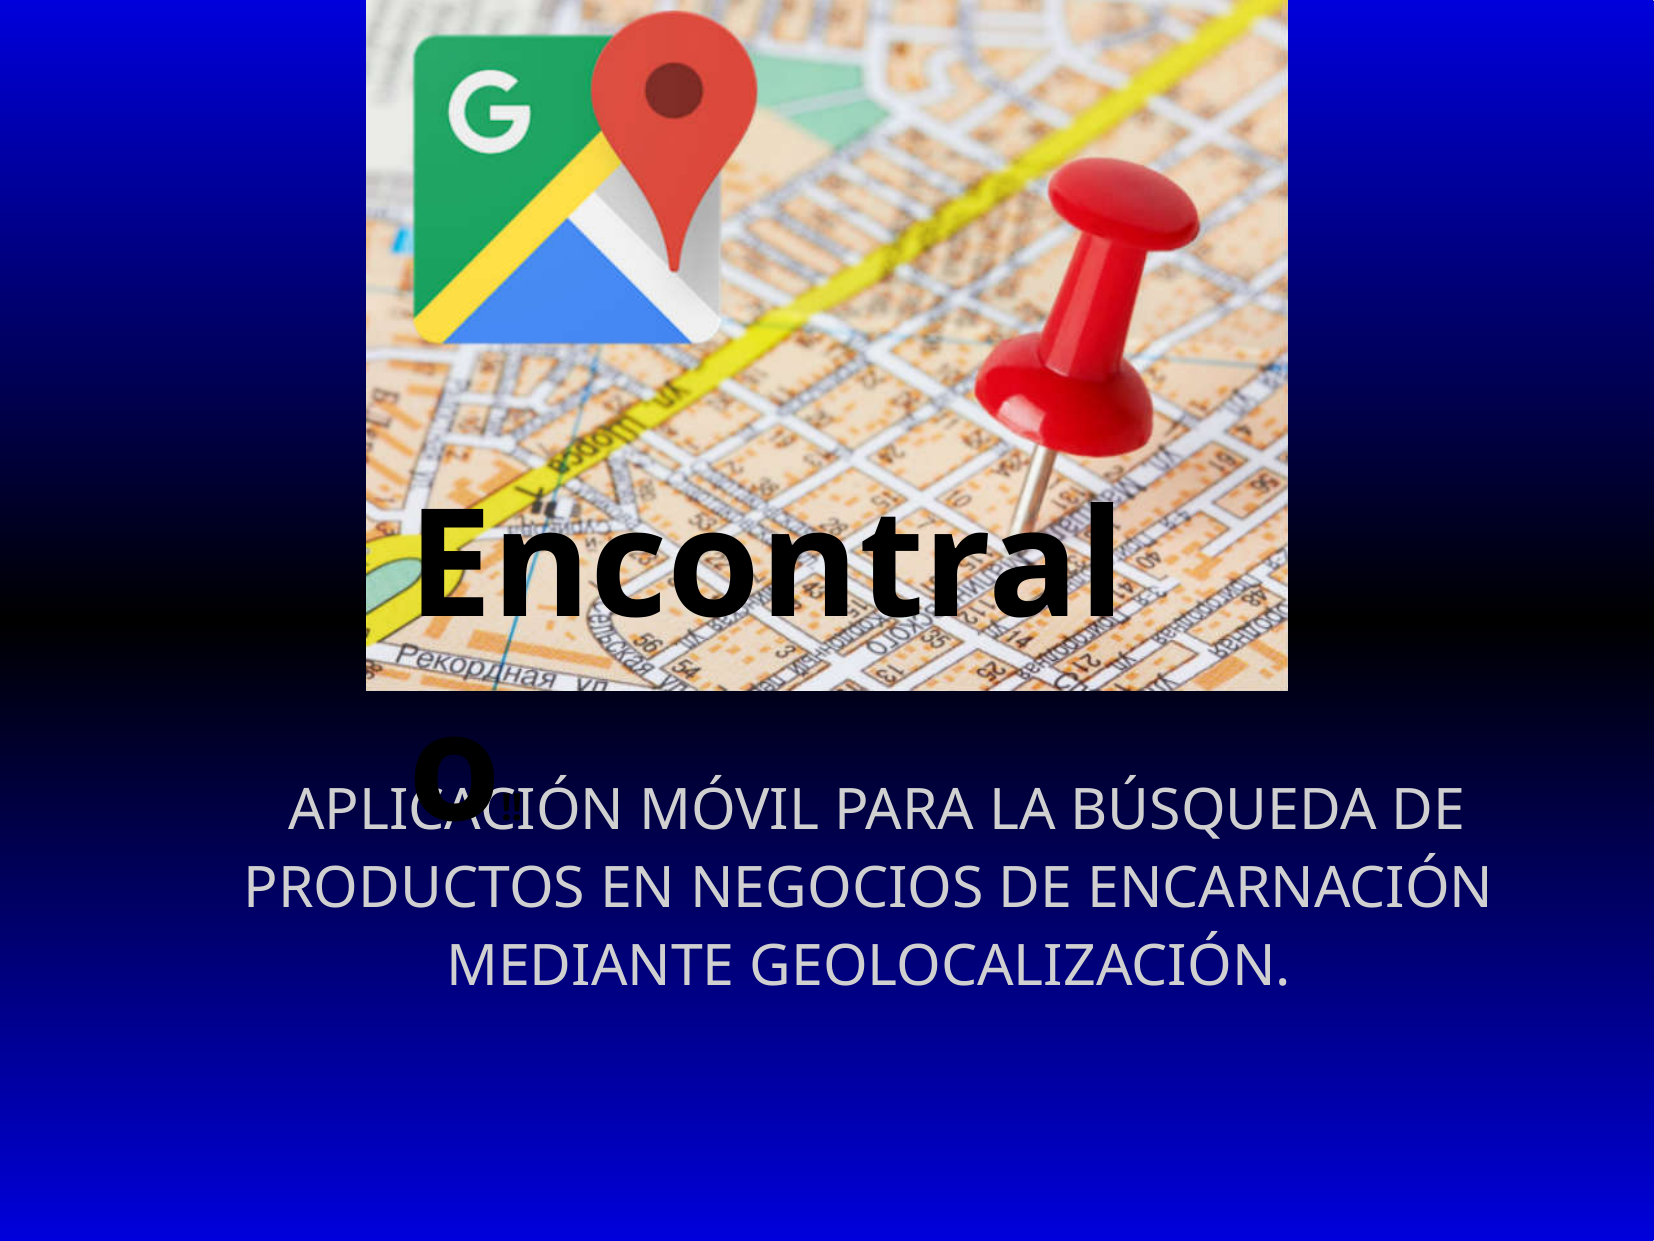

Encontralo!!
# APLICACIÓN MÓVIL PARA LA BÚSQUEDA DE PRODUCTOS EN NEGOCIOS DE ENCARNACIÓN MEDIANTE GEOLOCALIZACIÓN.